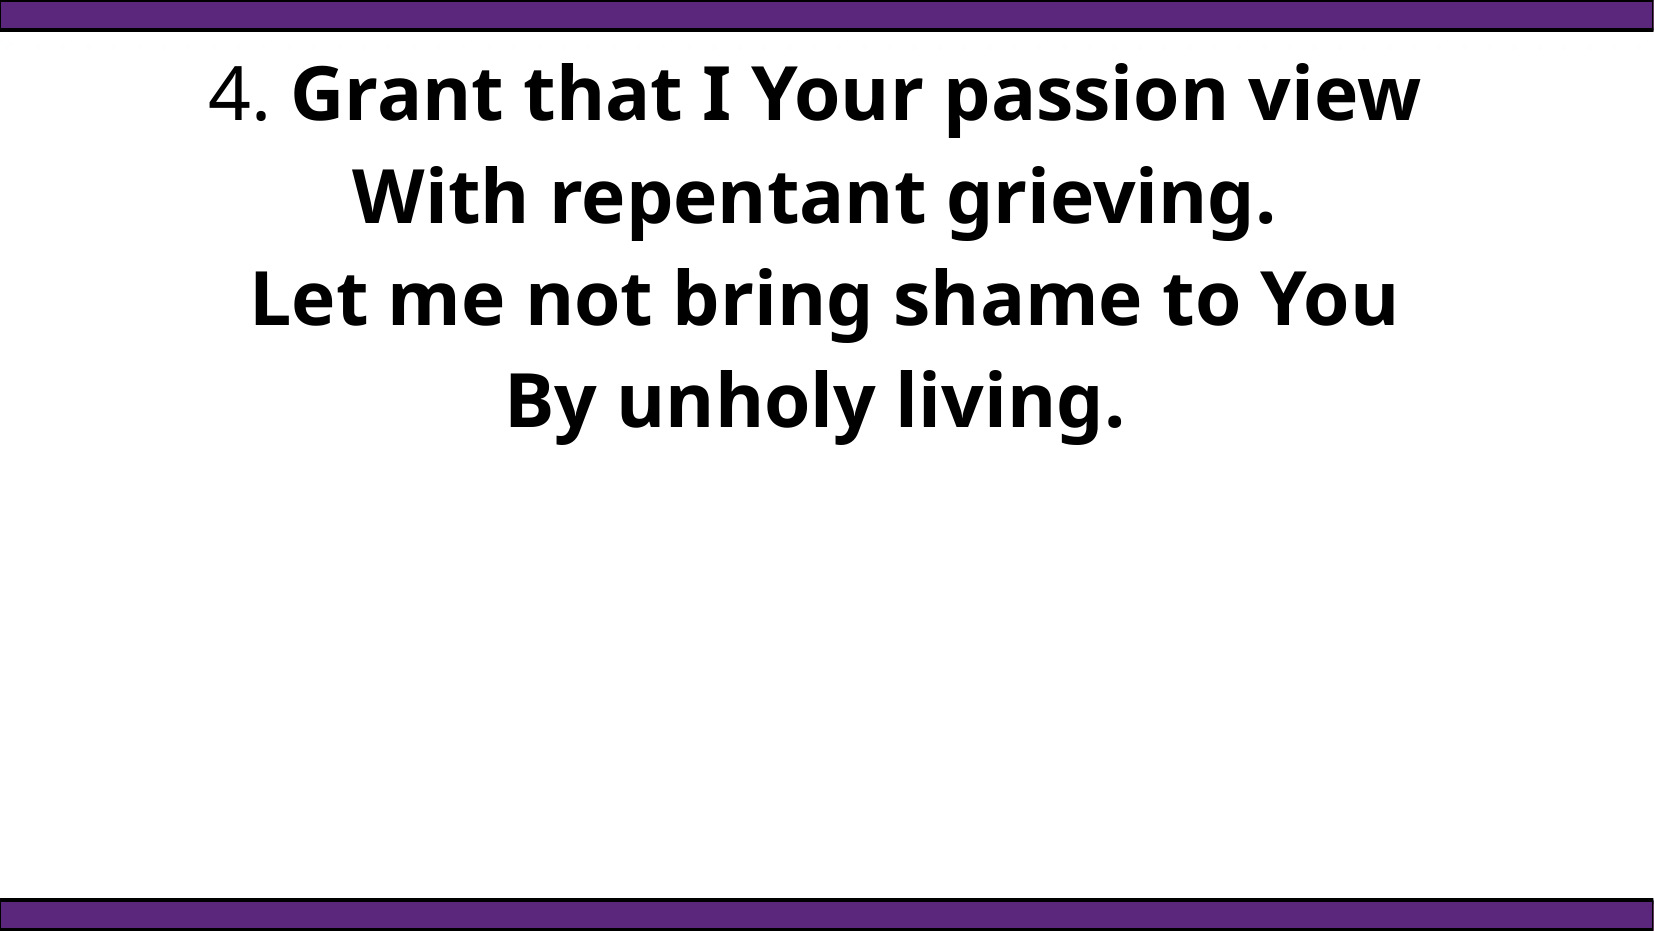

4. Grant that I Your passion view
With repentant grieving.
Let me not bring shame to You
By unholy living.